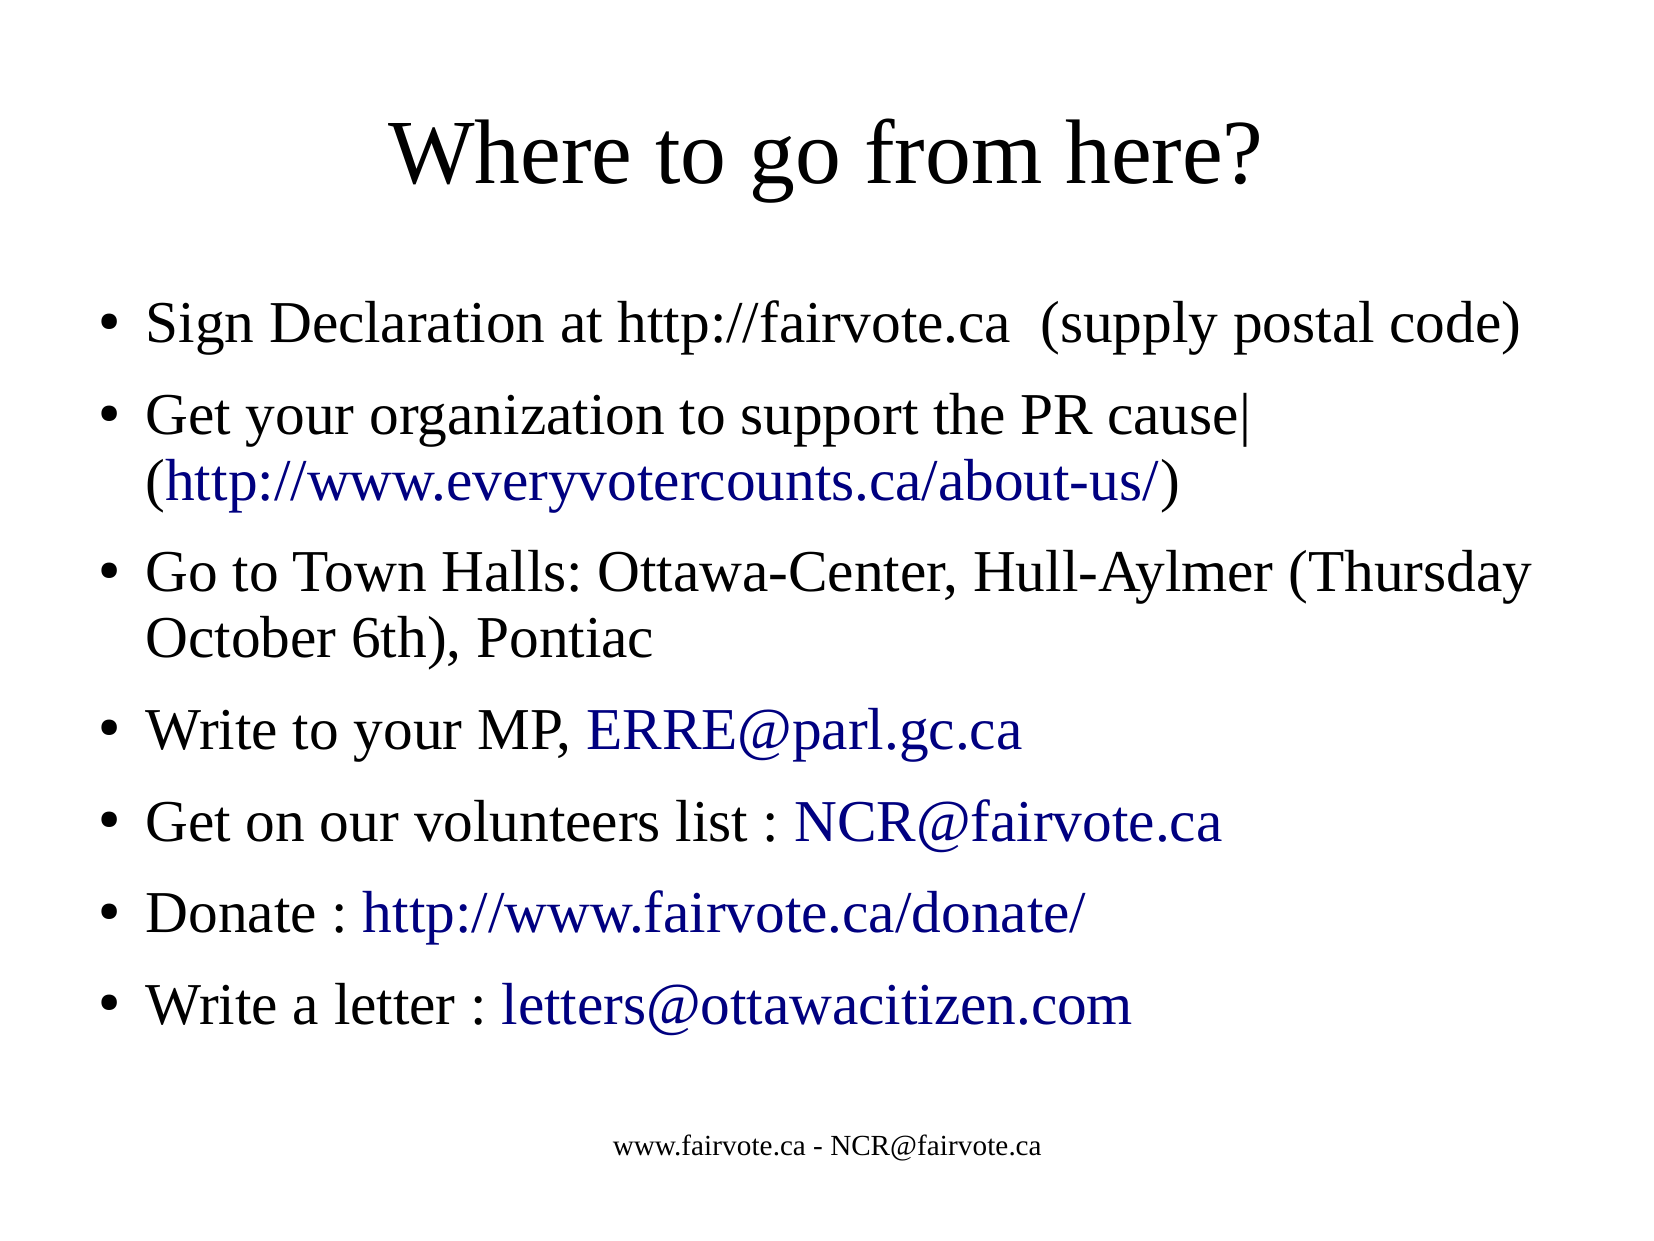

# Where to go from here?
Sign Declaration at http://fairvote.ca (supply postal code)
Get your organization to support the PR cause|
(http://www.everyvotercounts.ca/about-us/)
Go to Town Halls: Ottawa-Center, Hull-Aylmer (Thursday October 6th), Pontiac
Write to your MP, ERRE@parl.gc.ca
Get on our volunteers list : NCR@fairvote.ca
Donate : http://www.fairvote.ca/donate/
Write a letter : letters@ottawacitizen.com
www.fairvote.ca - NCR@fairvote.ca